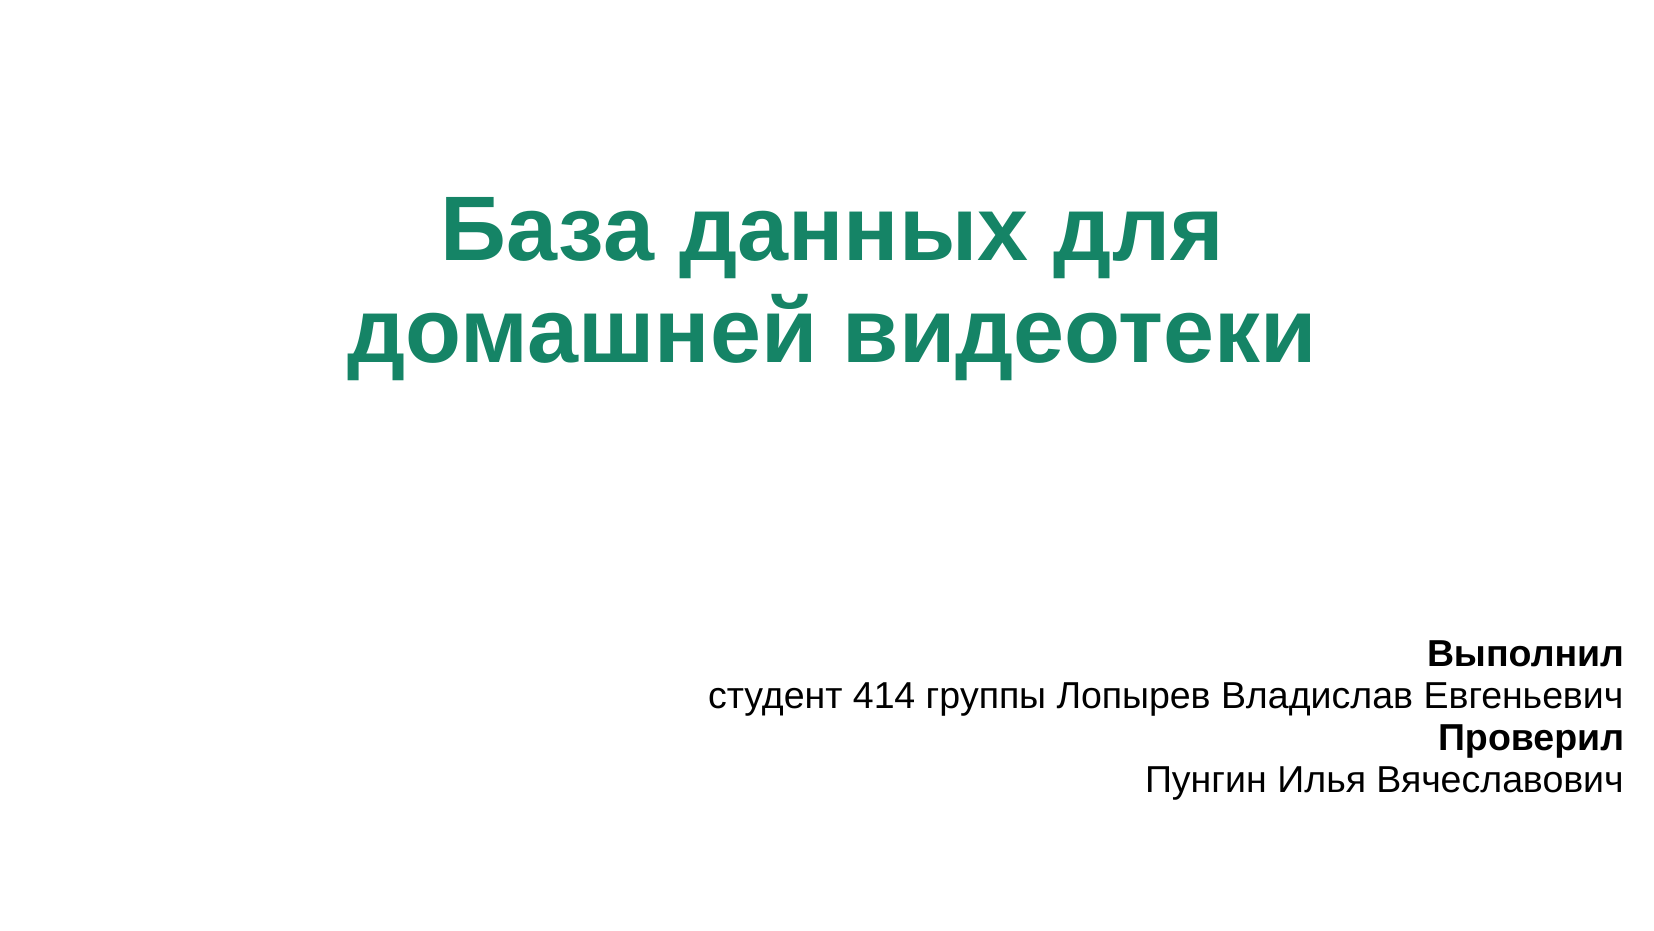

# База данных для домашней видеотеки
Выполнил
студент 414 группы Лопырев Владислав Евгеньевич
Проверил
Пунгин Илья Вячеславович